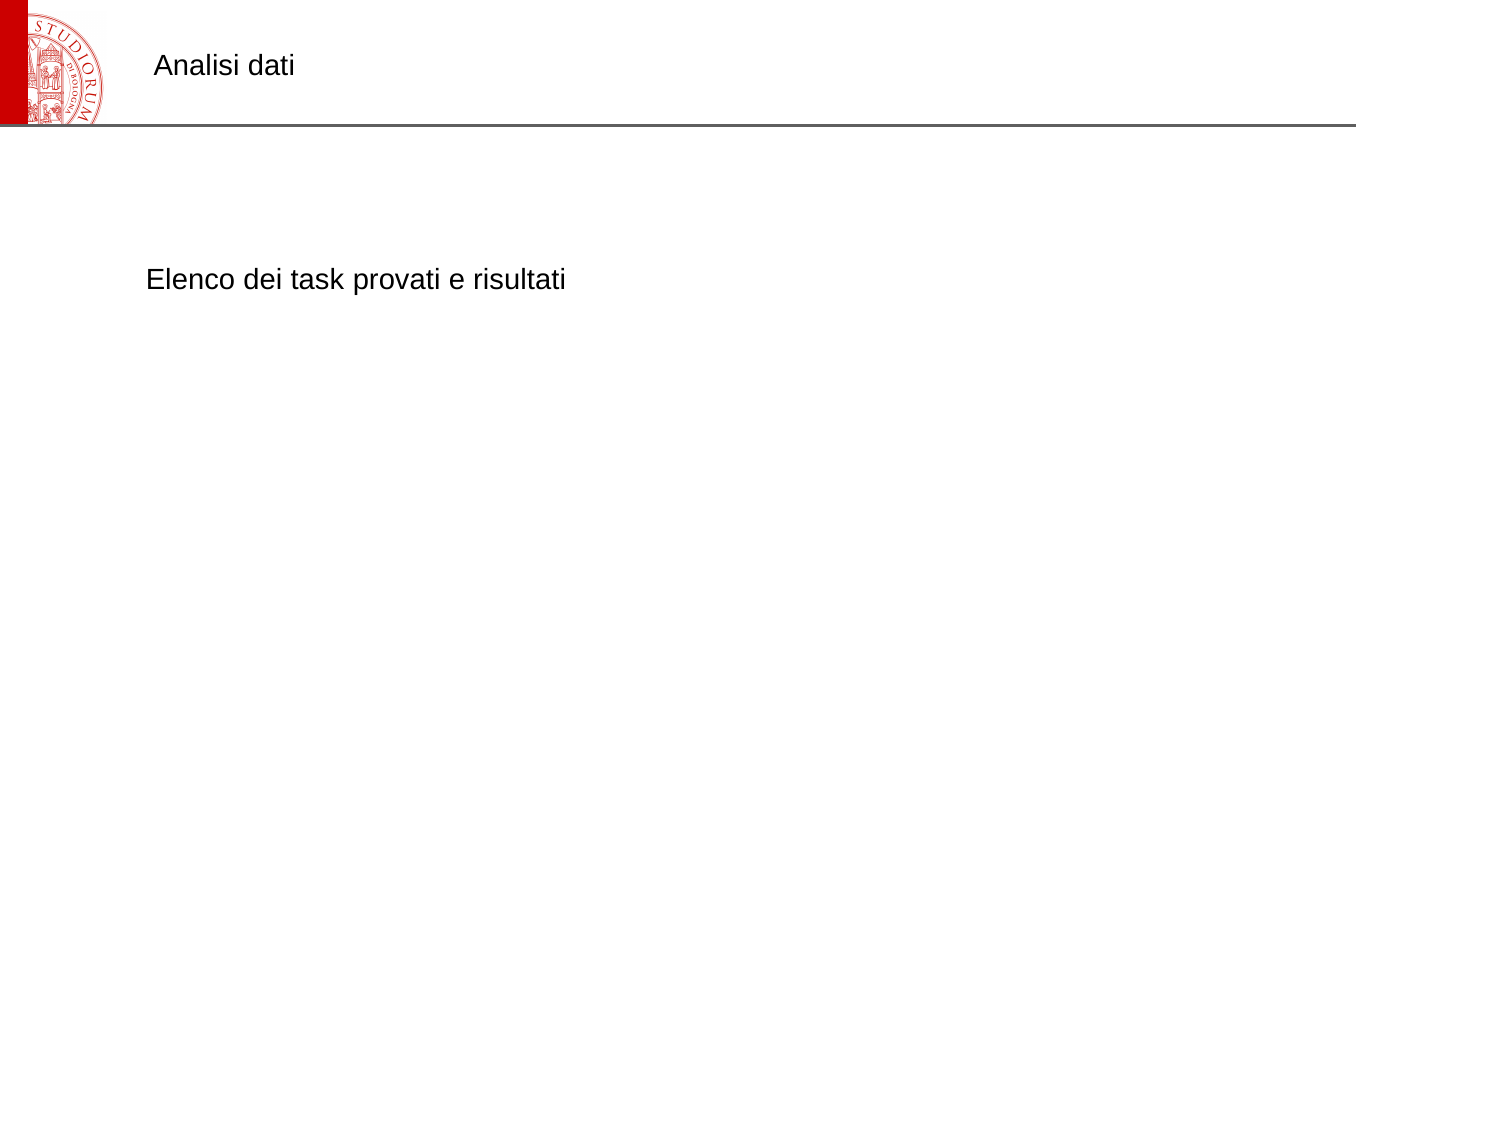

# Analisi dati
Elenco dei task provati e risultati